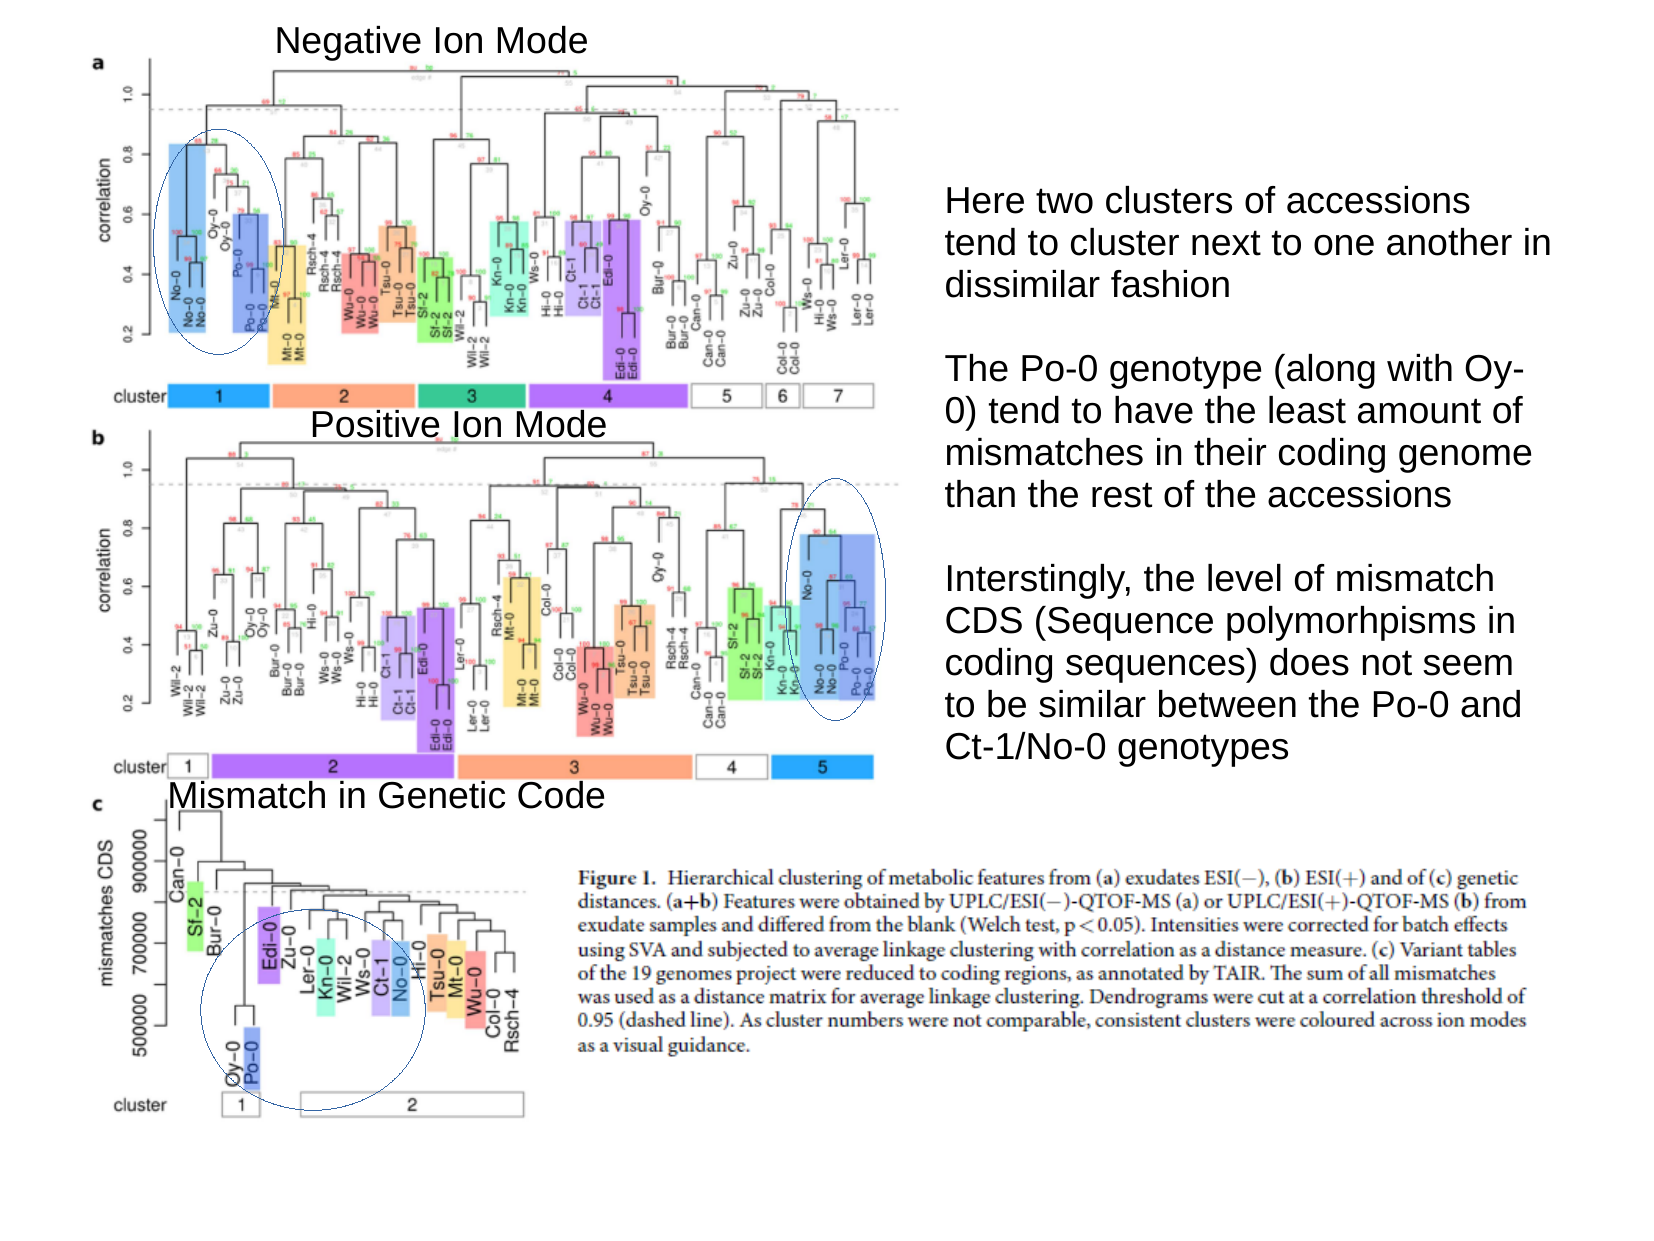

Negative Ion Mode
Here two clusters of accessions tend to cluster next to one another in dissimilar fashion
The Po-0 genotype (along with Oy-0) tend to have the least amount of mismatches in their coding genome than the rest of the accessions
Interstingly, the level of mismatch CDS (Sequence polymorhpisms in coding sequences) does not seem to be similar between the Po-0 and Ct-1/No-0 genotypes
Positive Ion Mode
Mismatch in Genetic Code